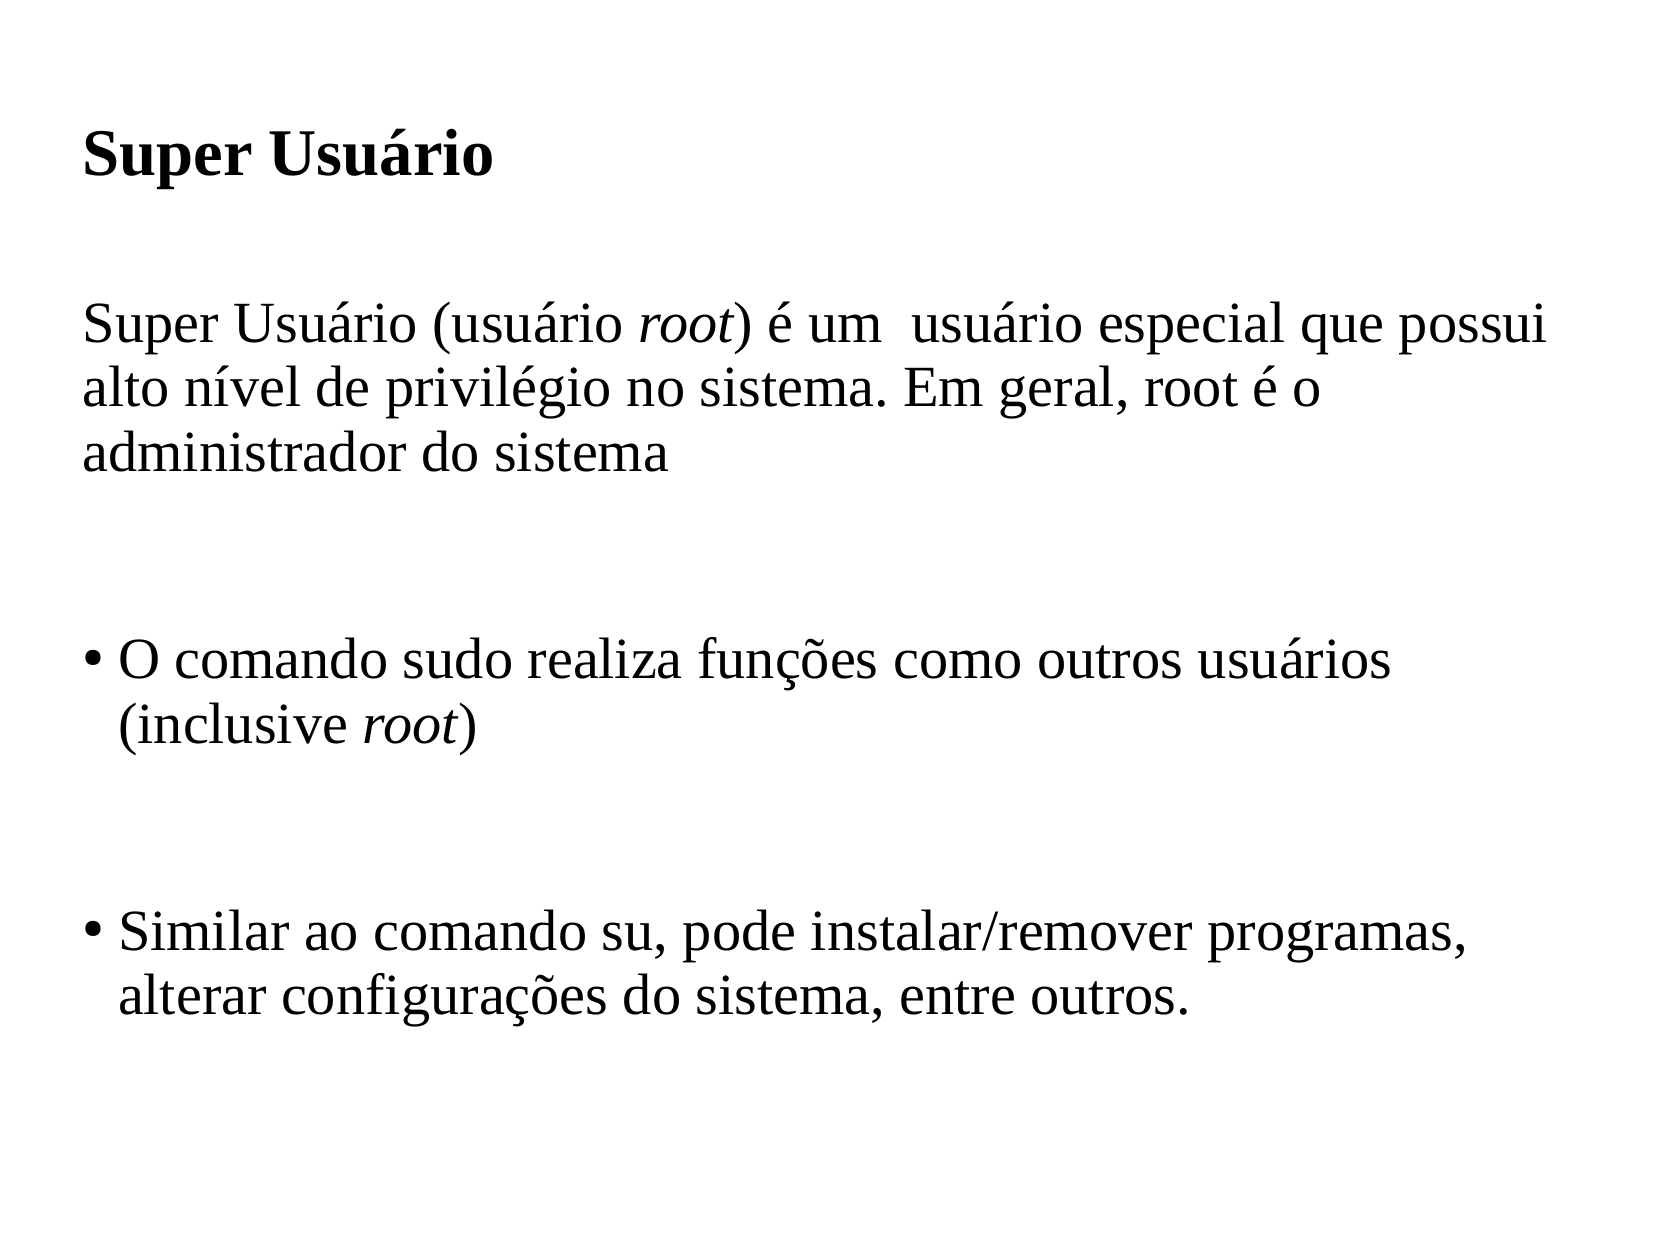

# Super Usuário
Super Usuário (usuário root) é um usuário especial que possui alto nível de privilégio no sistema. Em geral, root é o administrador do sistema
O comando sudo realiza funções como outros usuários (inclusive root)
Similar ao comando su, pode instalar/remover programas, alterar configurações do sistema, entre outros.